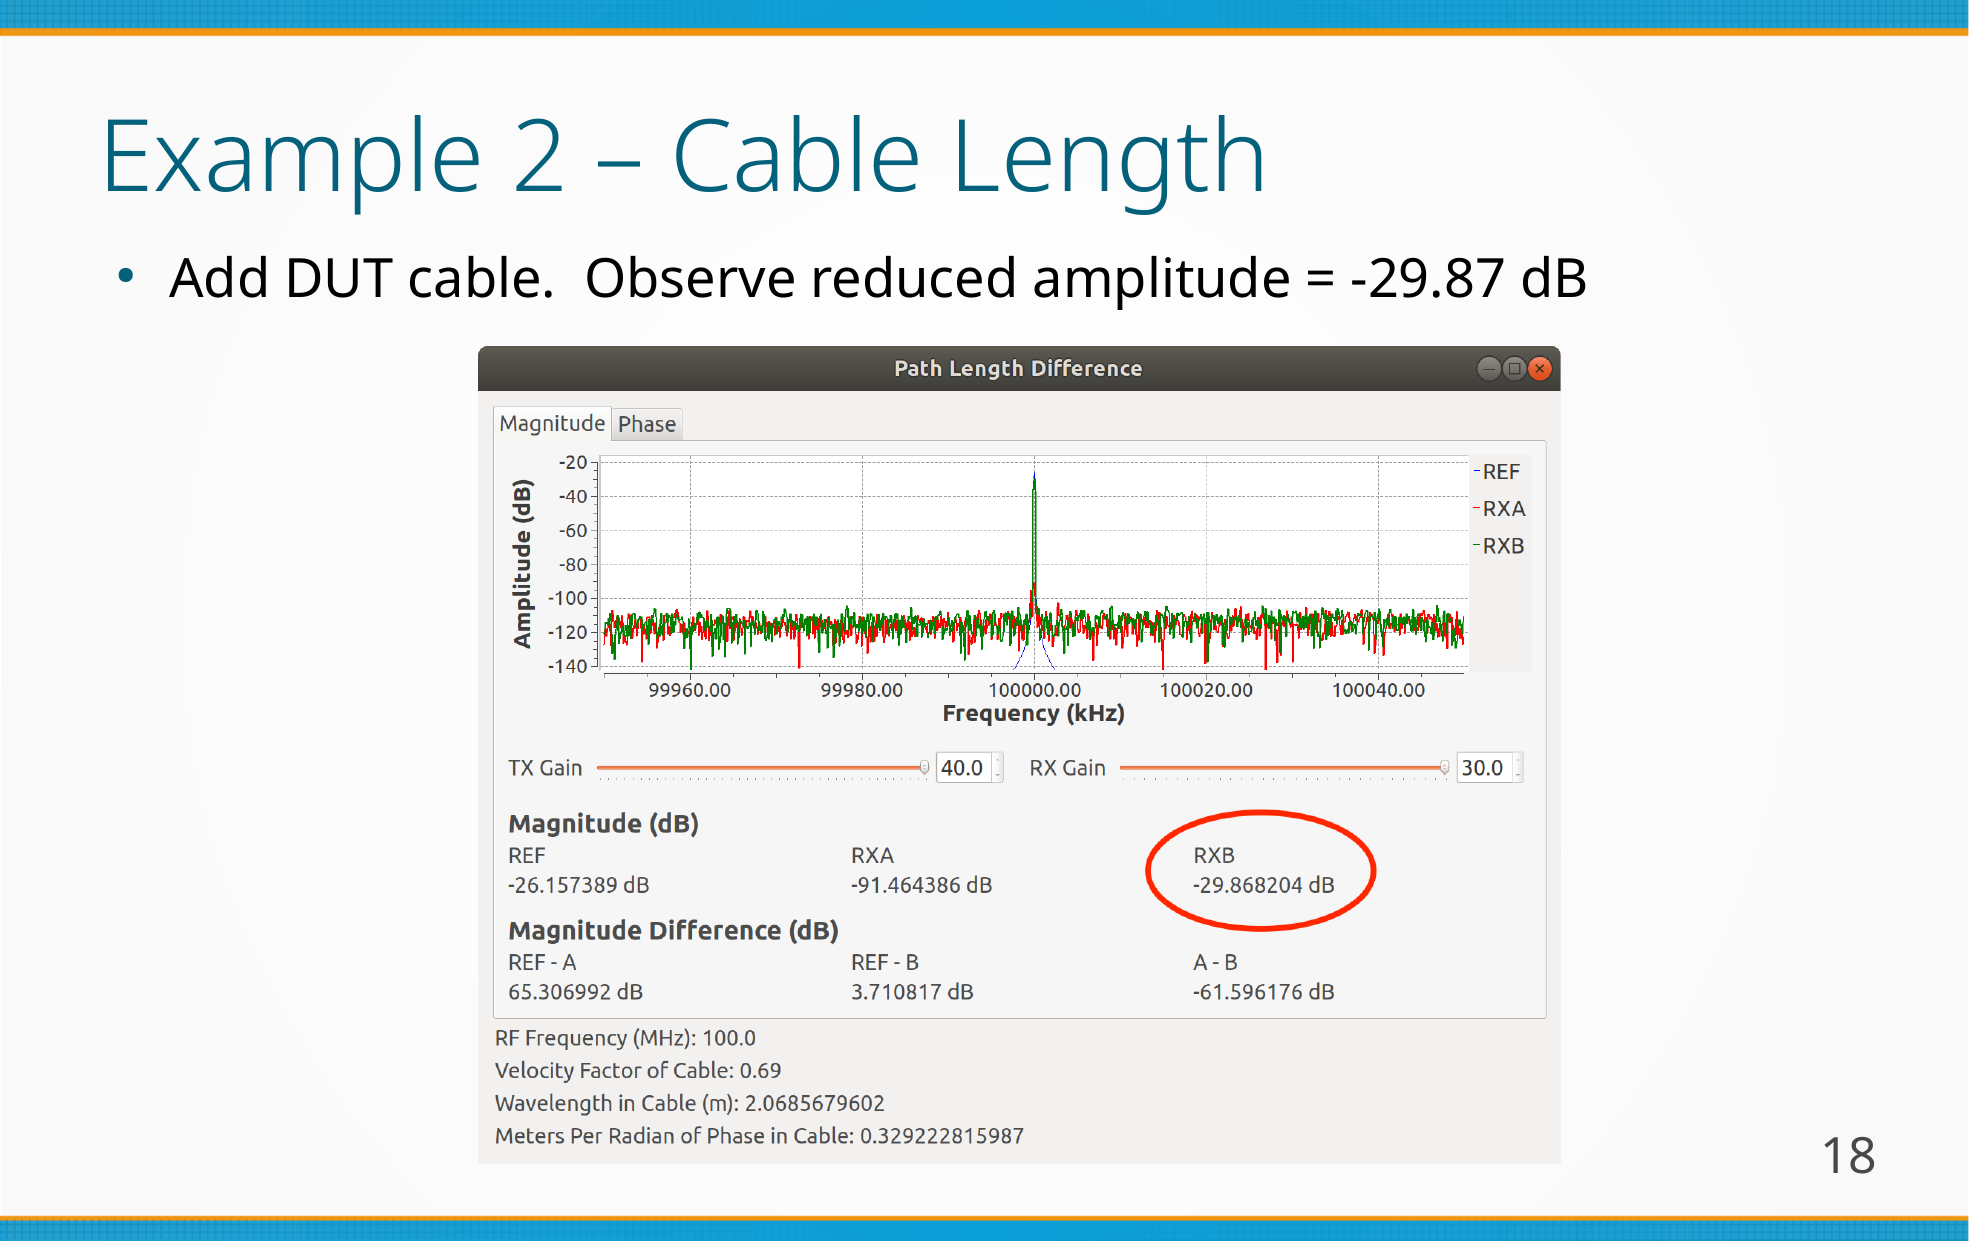

# Example 2 – Cable Length
Add DUT cable. Observe reduced amplitude = -29.87 dB
18